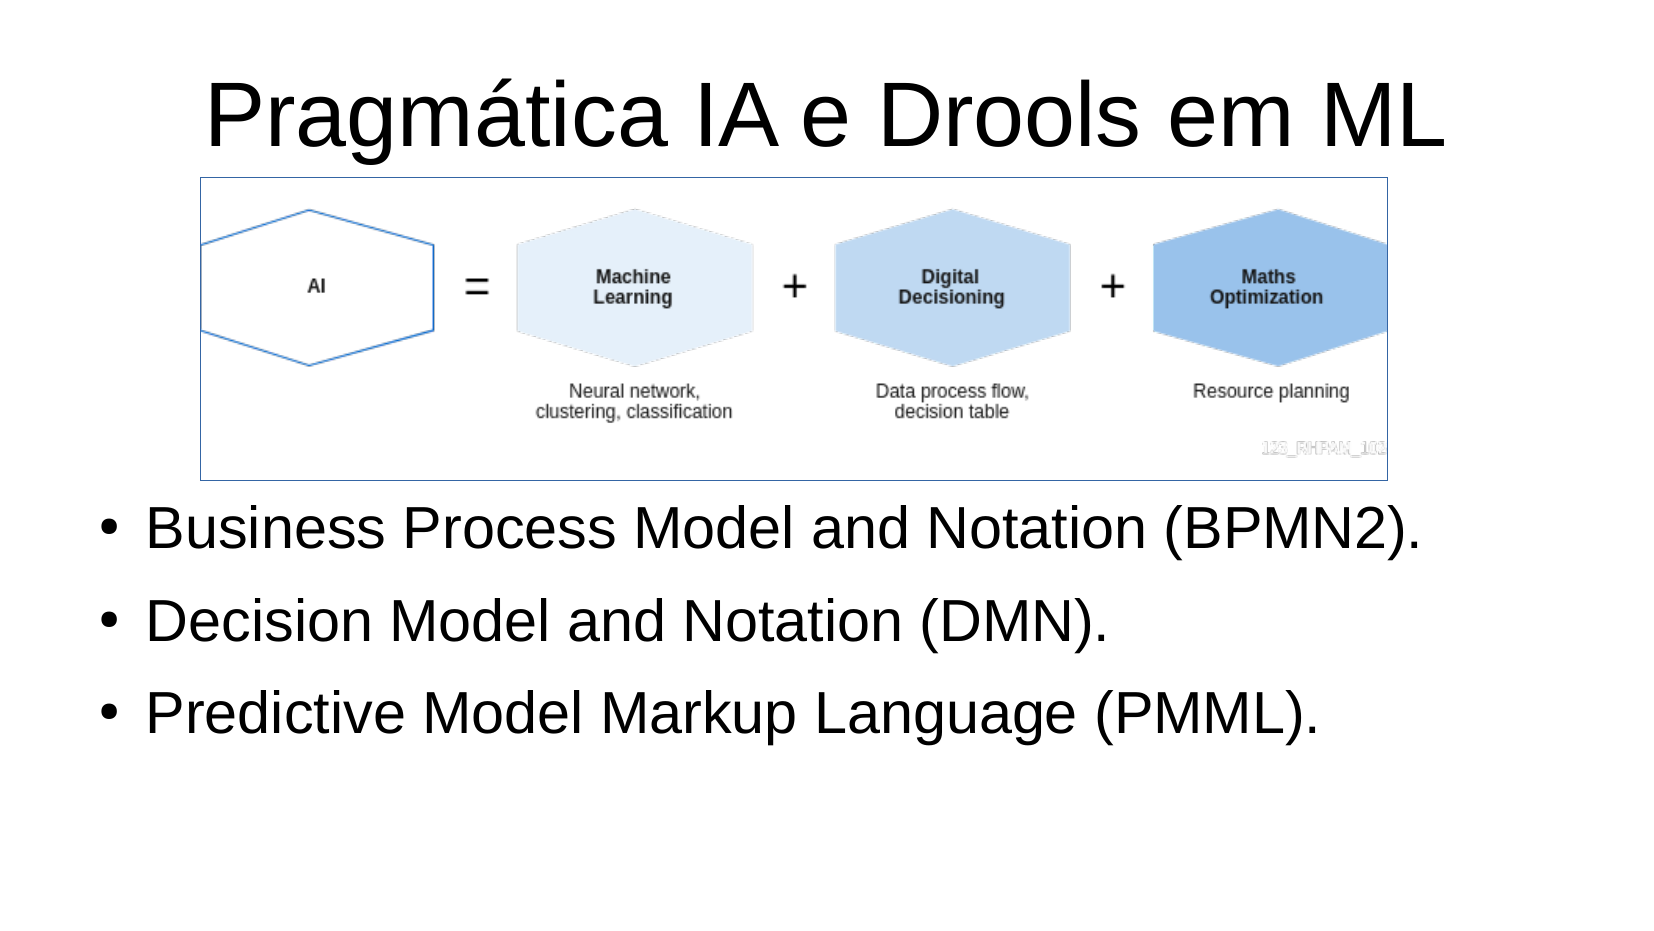

# Pragmática IA e Drools em ML
Business Process Model and Notation (BPMN2).
Decision Model and Notation (DMN).
Predictive Model Markup Language (PMML).